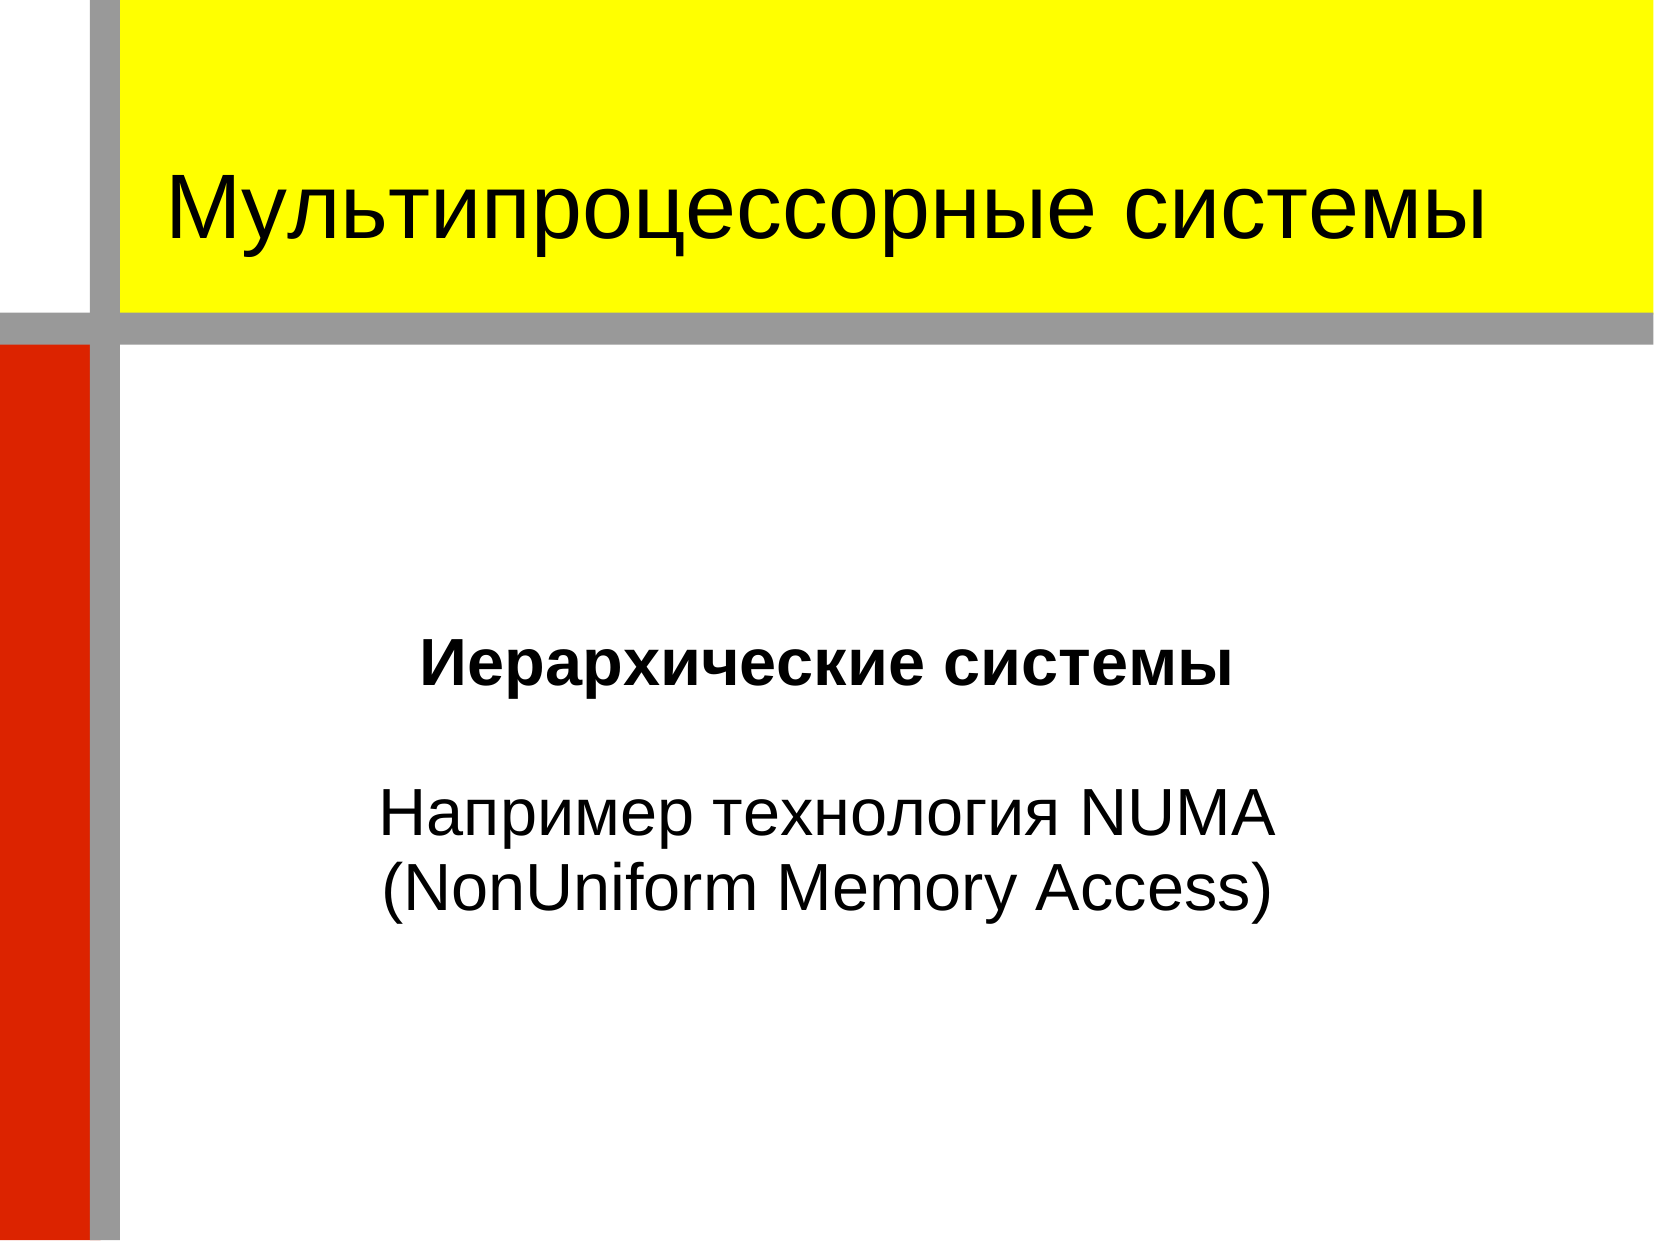

# Мультипроцессорные системы
Иерархические системы
Например технология NUMA
(NonUniform Memory Access)